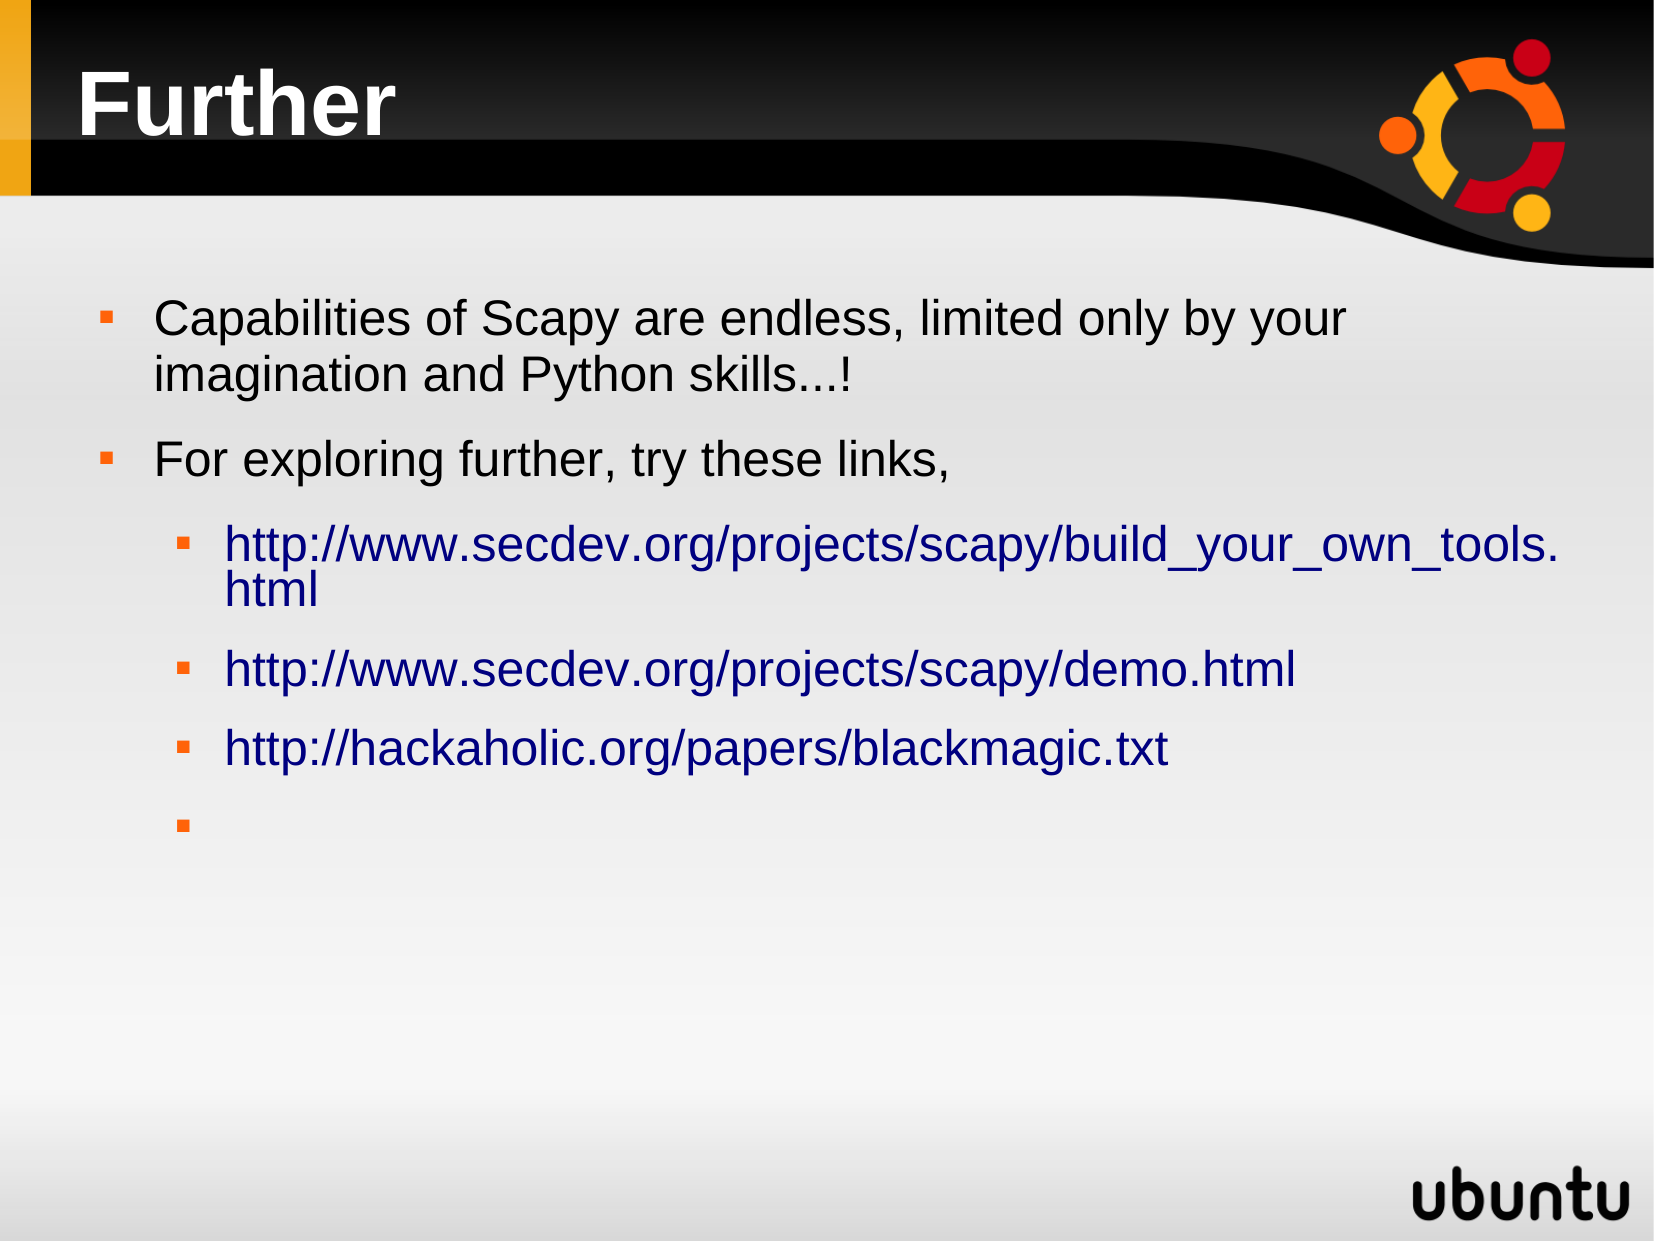

# Further
Capabilities of Scapy are endless, limited only by your imagination and Python skills...!
For exploring further, try these links,
http://www.secdev.org/projects/scapy/build_your_own_tools.html
http://www.secdev.org/projects/scapy/demo.html
http://hackaholic.org/papers/blackmagic.txt